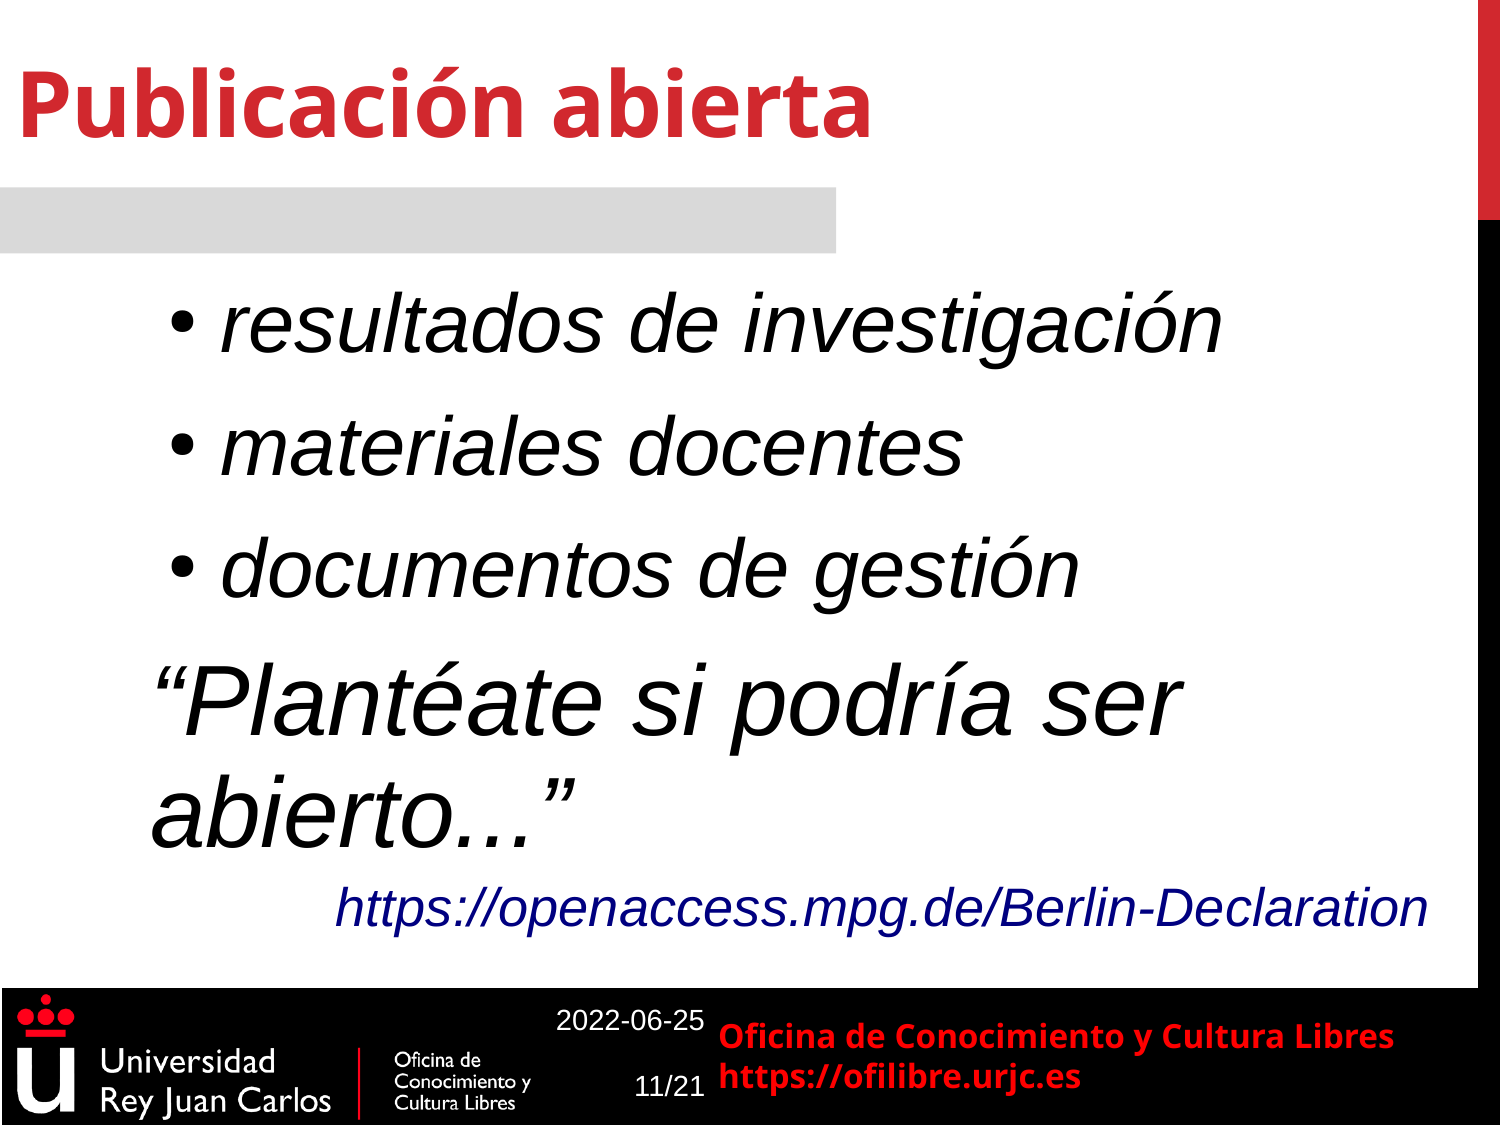

Publicación abierta
# resultados de investigación
materiales docentes
documentos de gestión
“Plantéate si podría ser abierto...”
https://openaccess.mpg.de/Berlin-Declaration